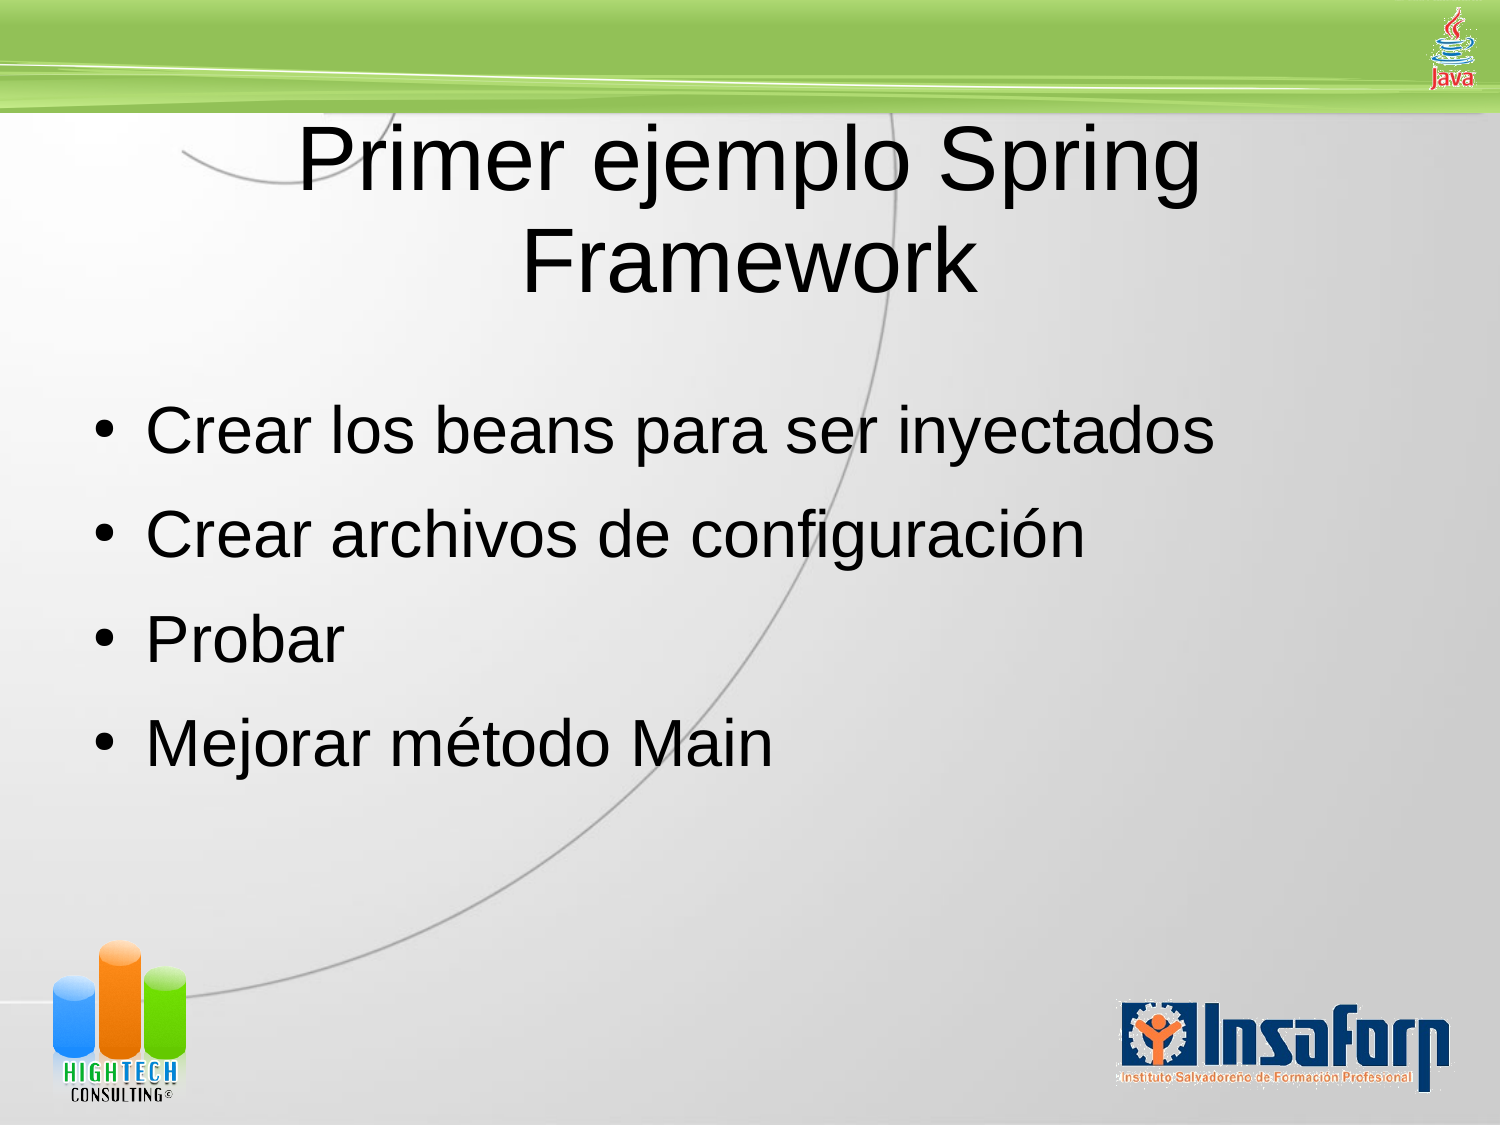

# Primer ejemplo Spring Framework
Crear los beans para ser inyectados
Crear archivos de configuración
Probar
Mejorar método Main